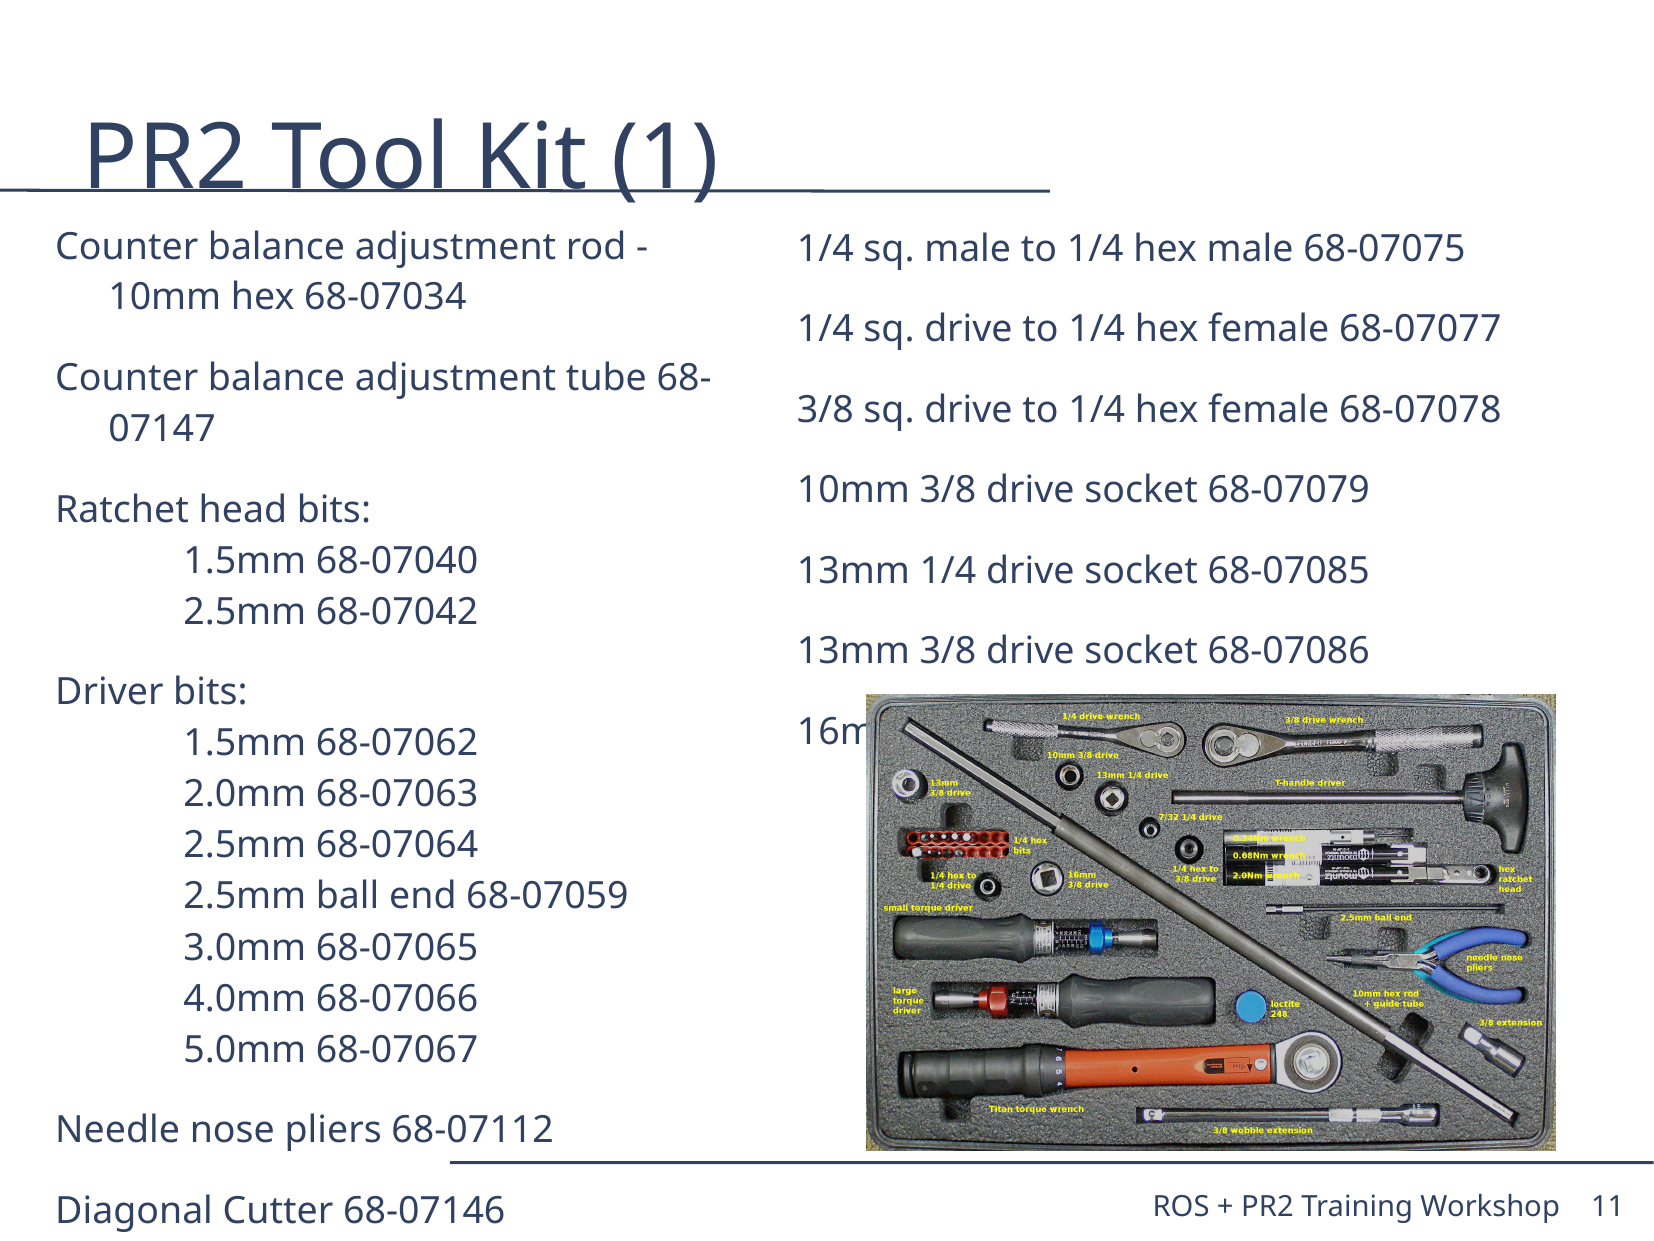

# PR2 Tool Kit (1)
Counter balance adjustment rod - 10mm hex 68-07034
Counter balance adjustment tube 68-07147
Ratchet head bits:
	1.5mm 68-07040
	2.5mm 68-07042
Driver bits:
	1.5mm 68-07062
	2.0mm 68-07063
	2.5mm 68-07064
	2.5mm ball end 68-07059
	3.0mm 68-07065
	4.0mm 68-07066
	5.0mm 68-07067
Needle nose pliers 68-07112
Diagonal Cutter 68-07146
Zip-ties 68-07150
1/4 sq. male to 1/4 hex male 68-07075
1/4 sq. drive to 1/4 hex female 68-07077
3/8 sq. drive to 1/4 hex female 68-07078
10mm 3/8 drive socket 68-07079
13mm 1/4 drive socket 68-07085
13mm 3/8 drive socket 68-07086
16mm 3/8 drive socket 68-07142